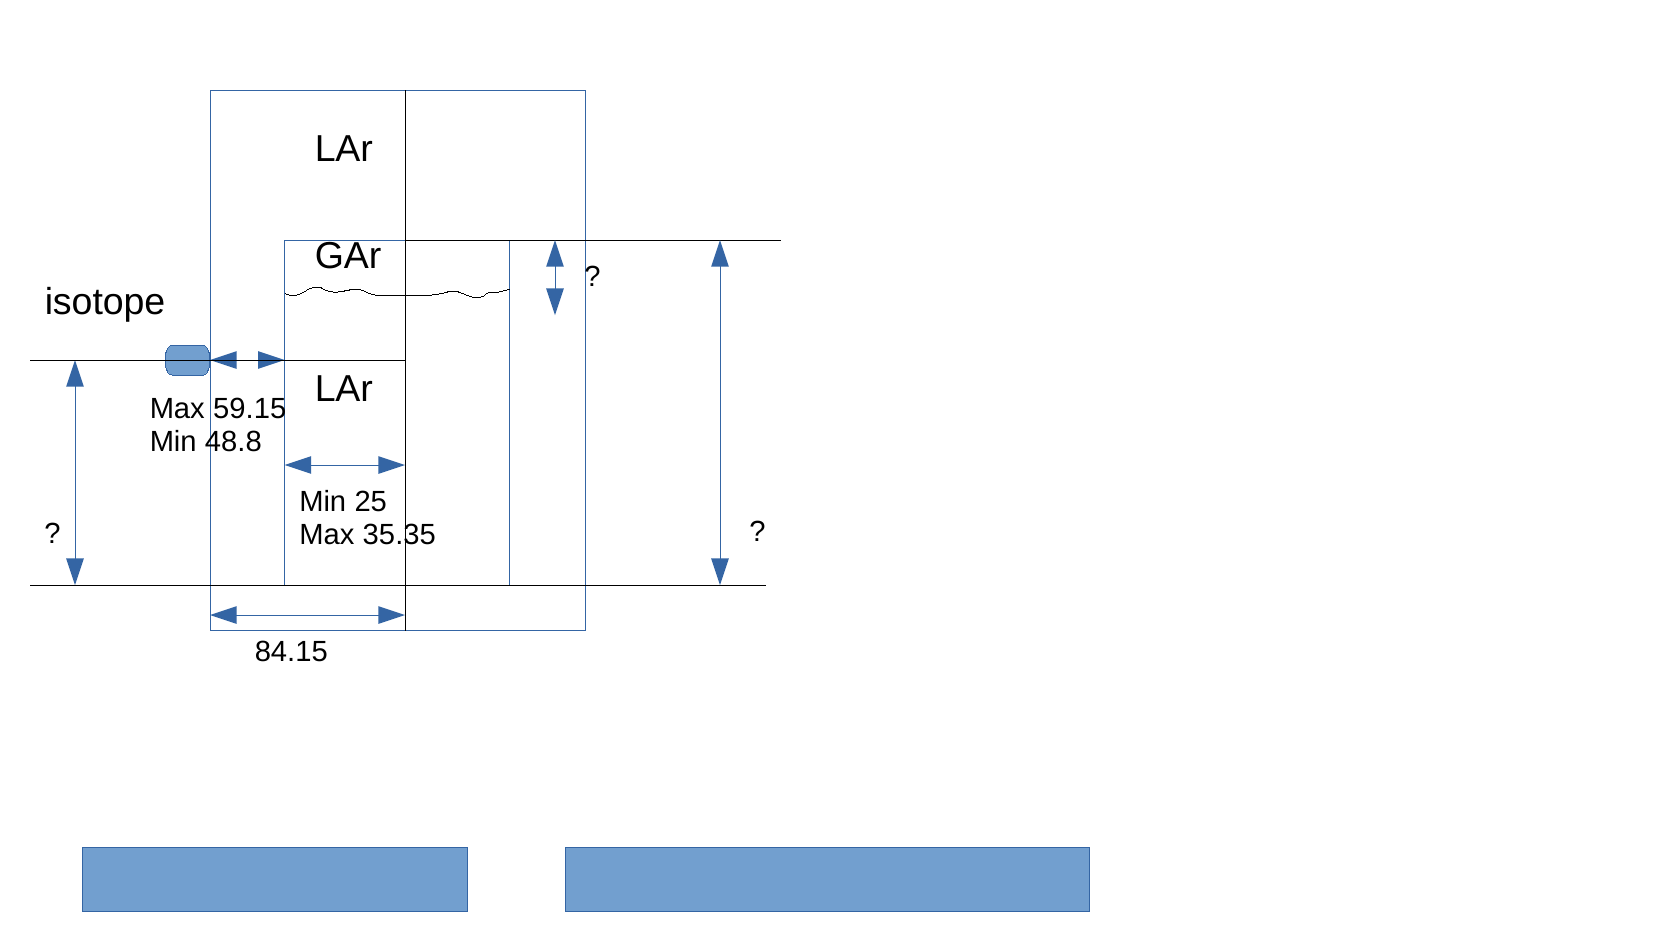

LAr
GAr
?
isotope
LAr
Max 59.15
Min 48.8
Min 25
Max 35.35
?
?
84.15